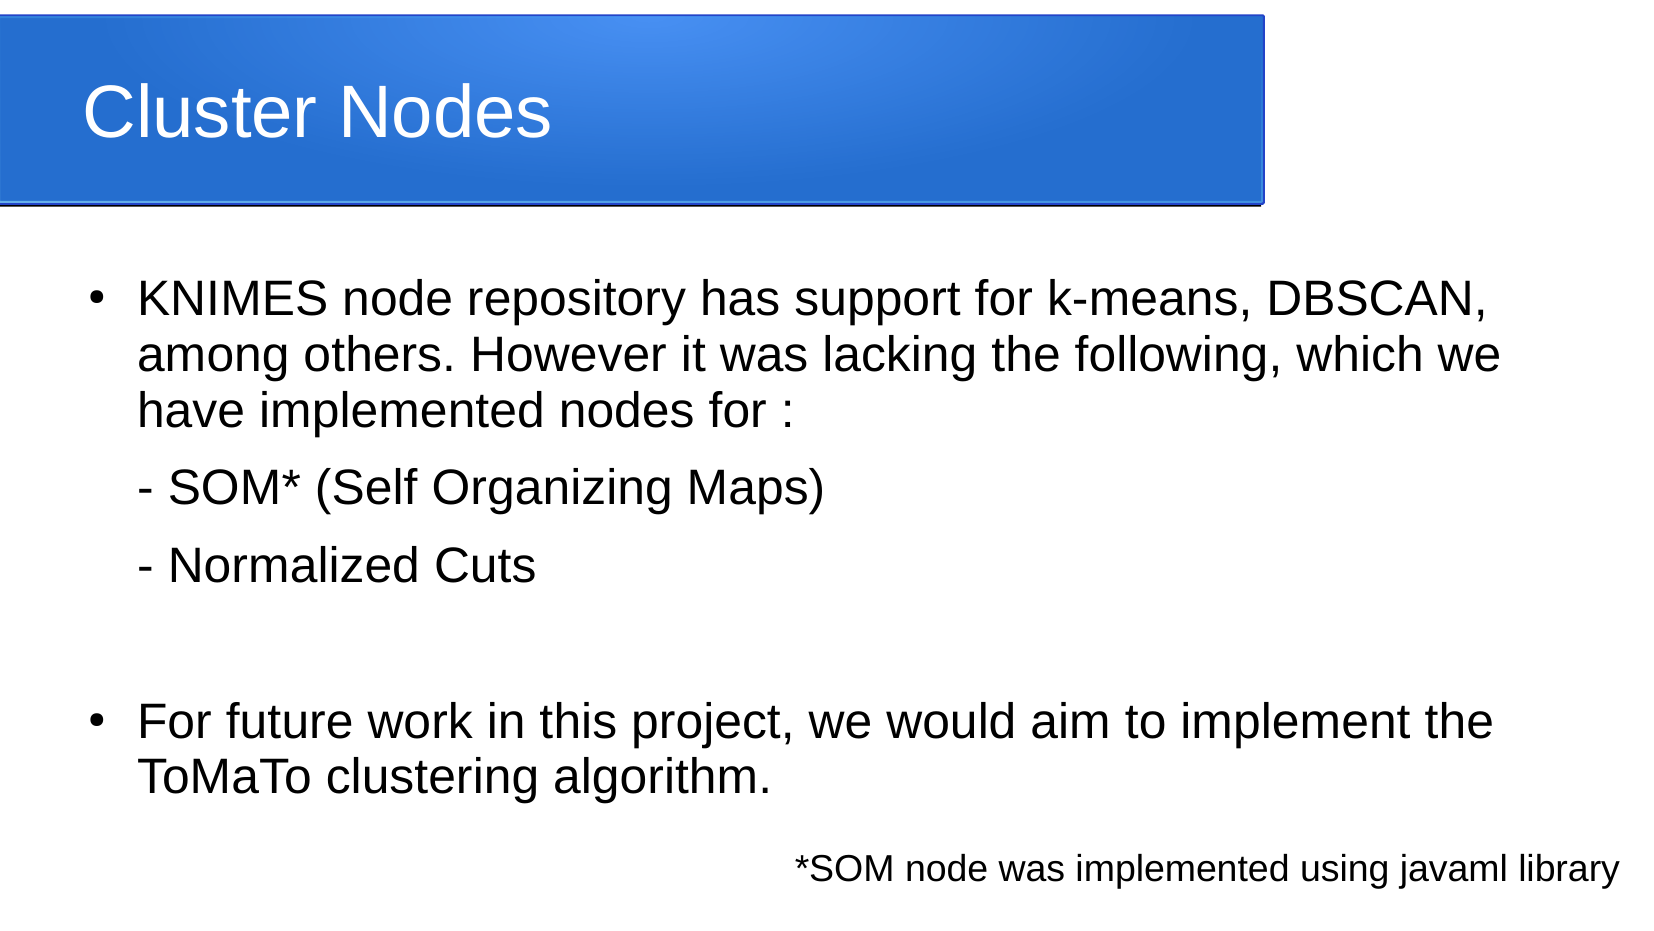

# Cluster Nodes
KNIMES node repository has support for k-means, DBSCAN, among others. However it was lacking the following, which we have implemented nodes for :
- SOM* (Self Organizing Maps)
- Normalized Cuts
For future work in this project, we would aim to implement the ToMaTo clustering algorithm.
*SOM node was implemented using javaml library